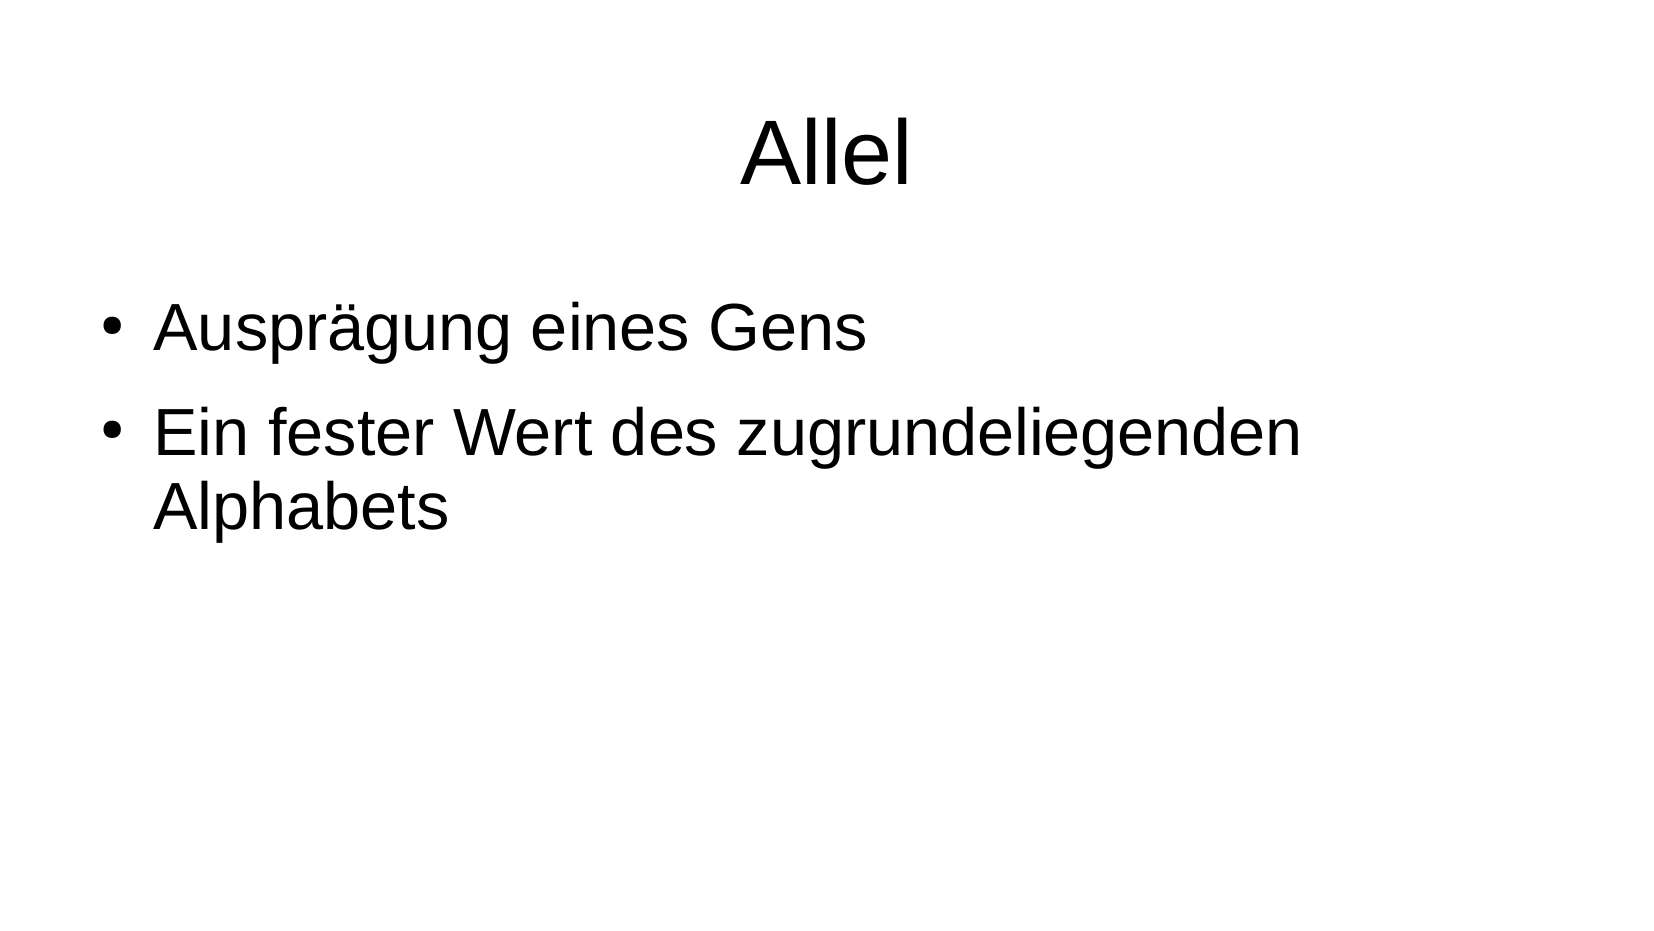

# Allel
Ausprägung eines Gens
Ein fester Wert des zugrundeliegenden Alphabets